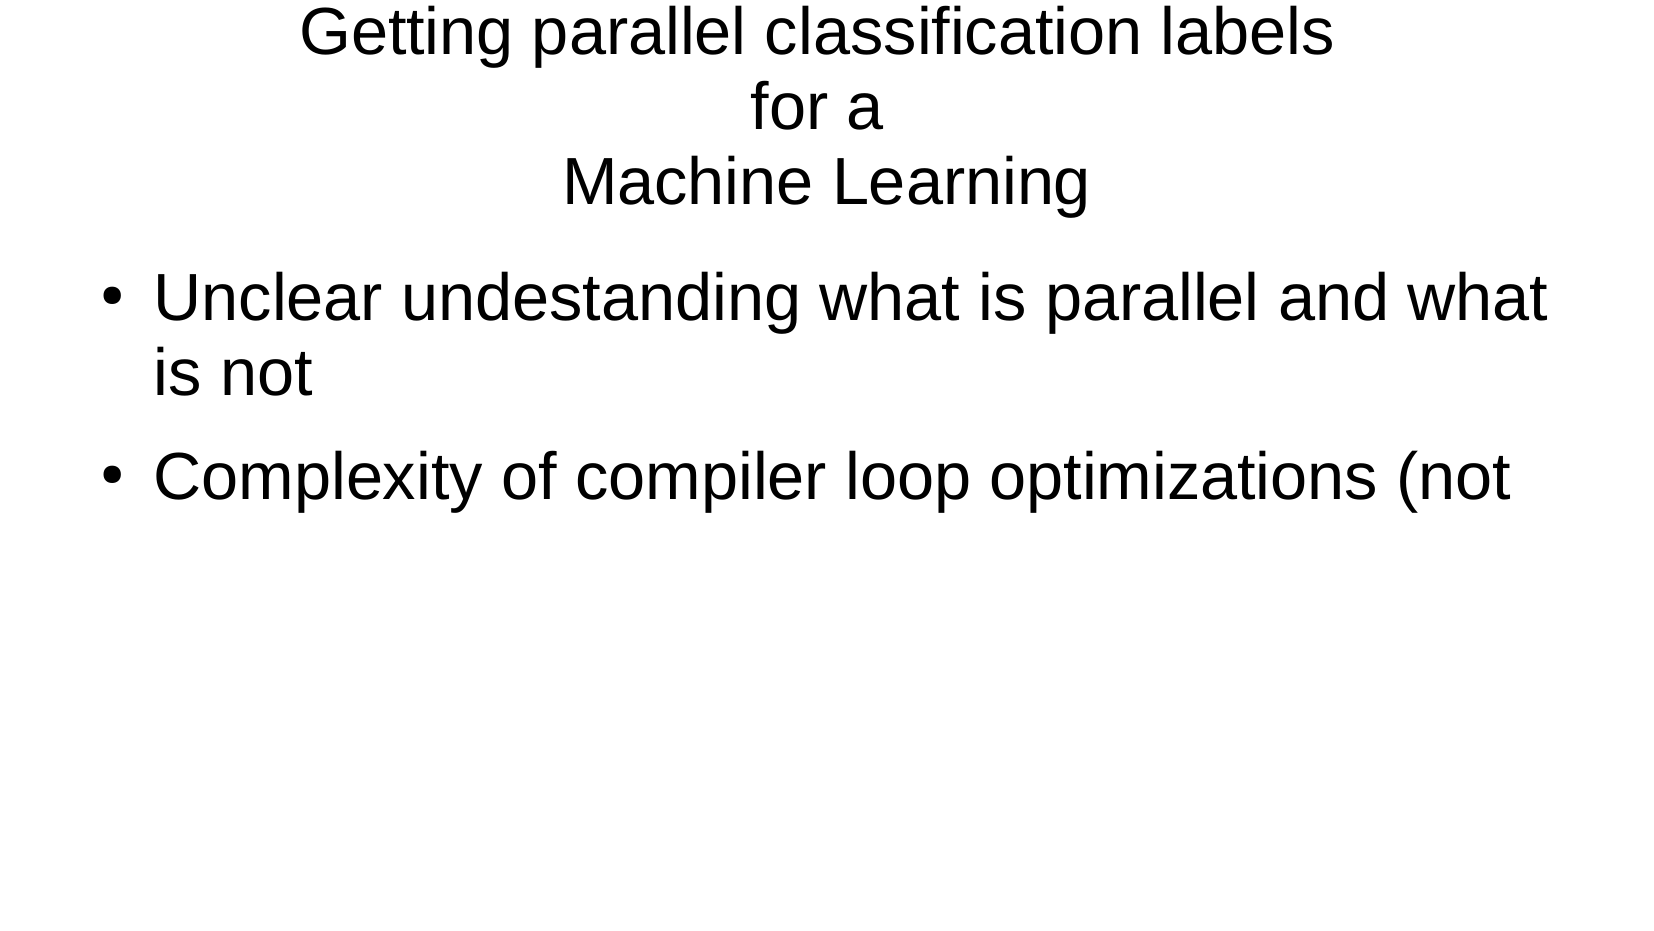

# Getting parallel classification labels for a Machine Learning
Unclear undestanding what is parallel and what is not
Complexity of compiler loop optimizations (not